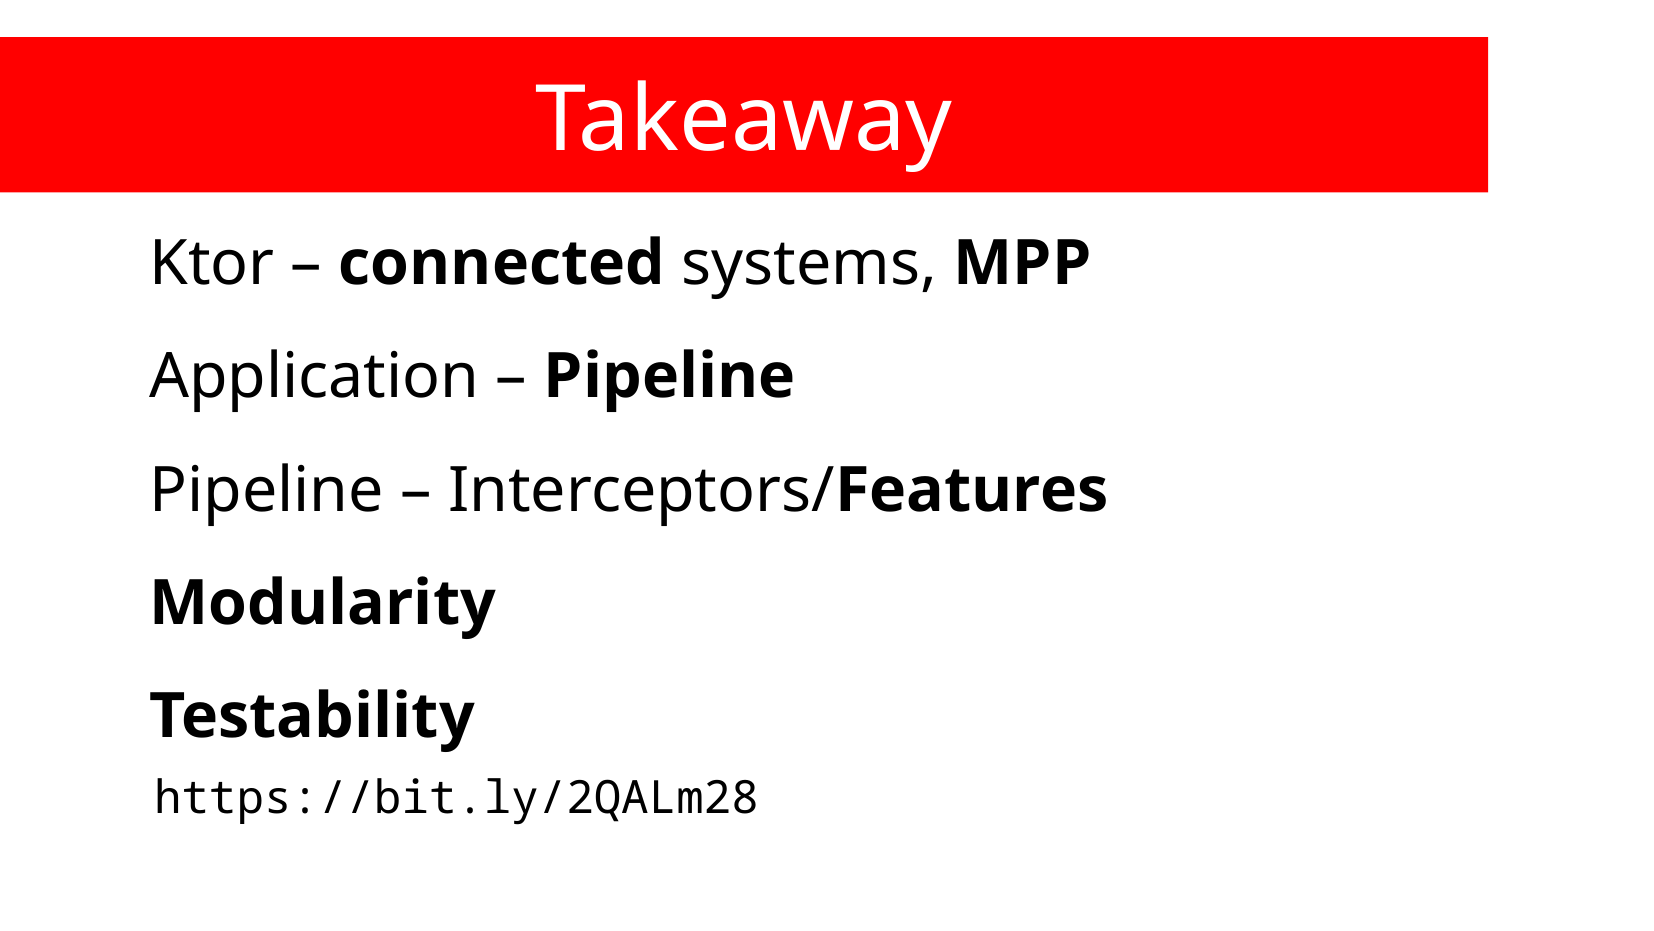

# Takeaway
Ktor – connected systems, MPP
Application – Pipeline
Pipeline – Interceptors/Features
Modularity
Testability
https://bit.ly/2QALm28